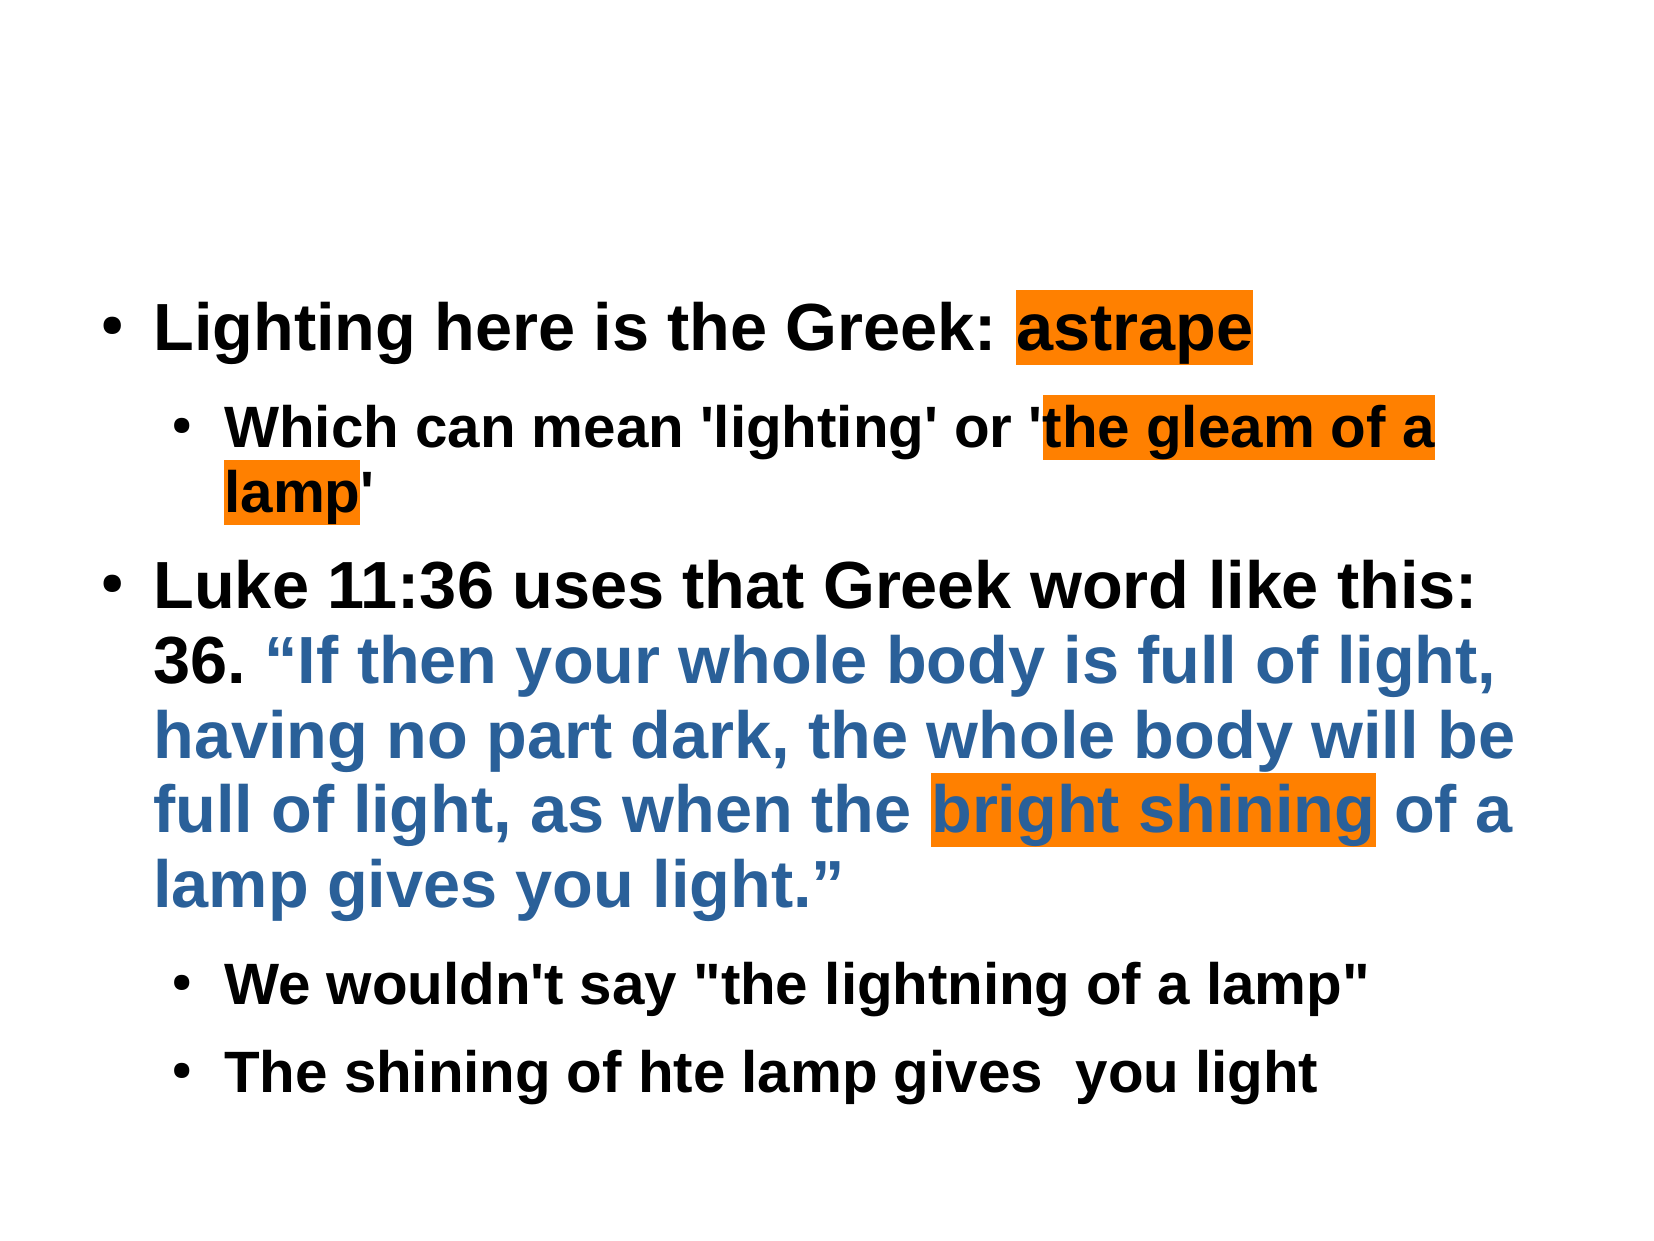

#
Lighting here is the Greek: astrape
Which can mean 'lighting' or 'the gleam of a lamp'
Luke 11:36 uses that Greek word like this:
36. “If then your whole body is full of light, having no part dark, the whole body will be full of light, as when the bright shining of a lamp gives you light.”
We wouldn't say "the lightning of a lamp"
The shining of hte lamp gives you light